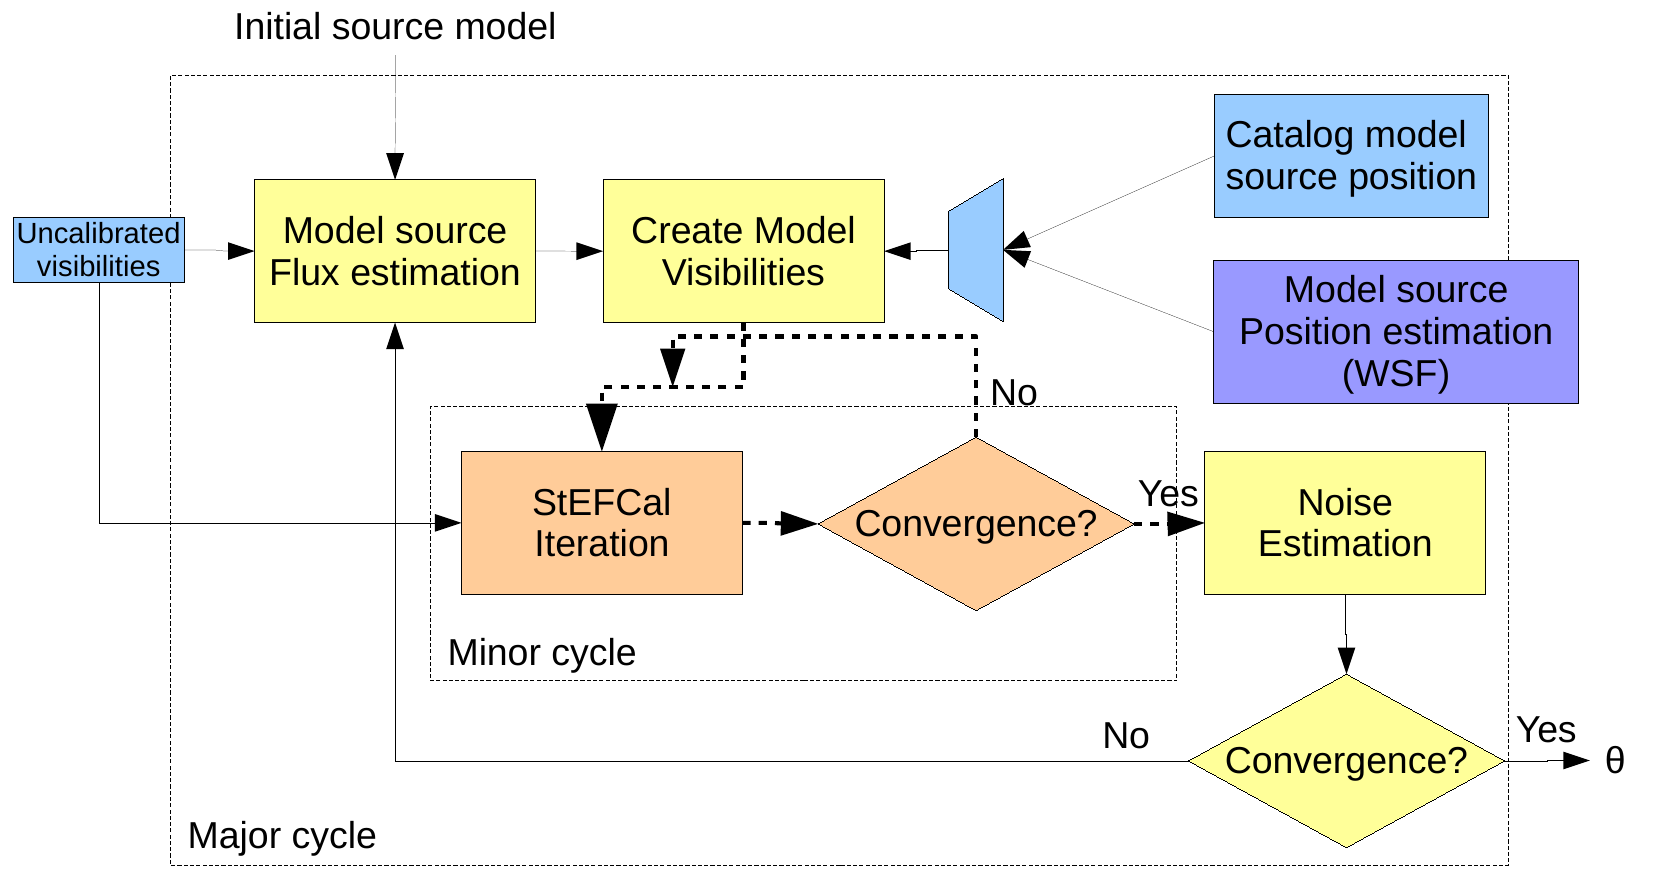

Initial source model
Catalog model
source position
Model source
Flux estimation
Create Model
Visibilities
Uncalibrated
visibilities
Model source
Position estimation
(WSF)
No
Convergence?
StEFCal
Iteration
Noise
Estimation
Yes
Minor cycle
Convergence?
Yes
No
θ
Major cycle